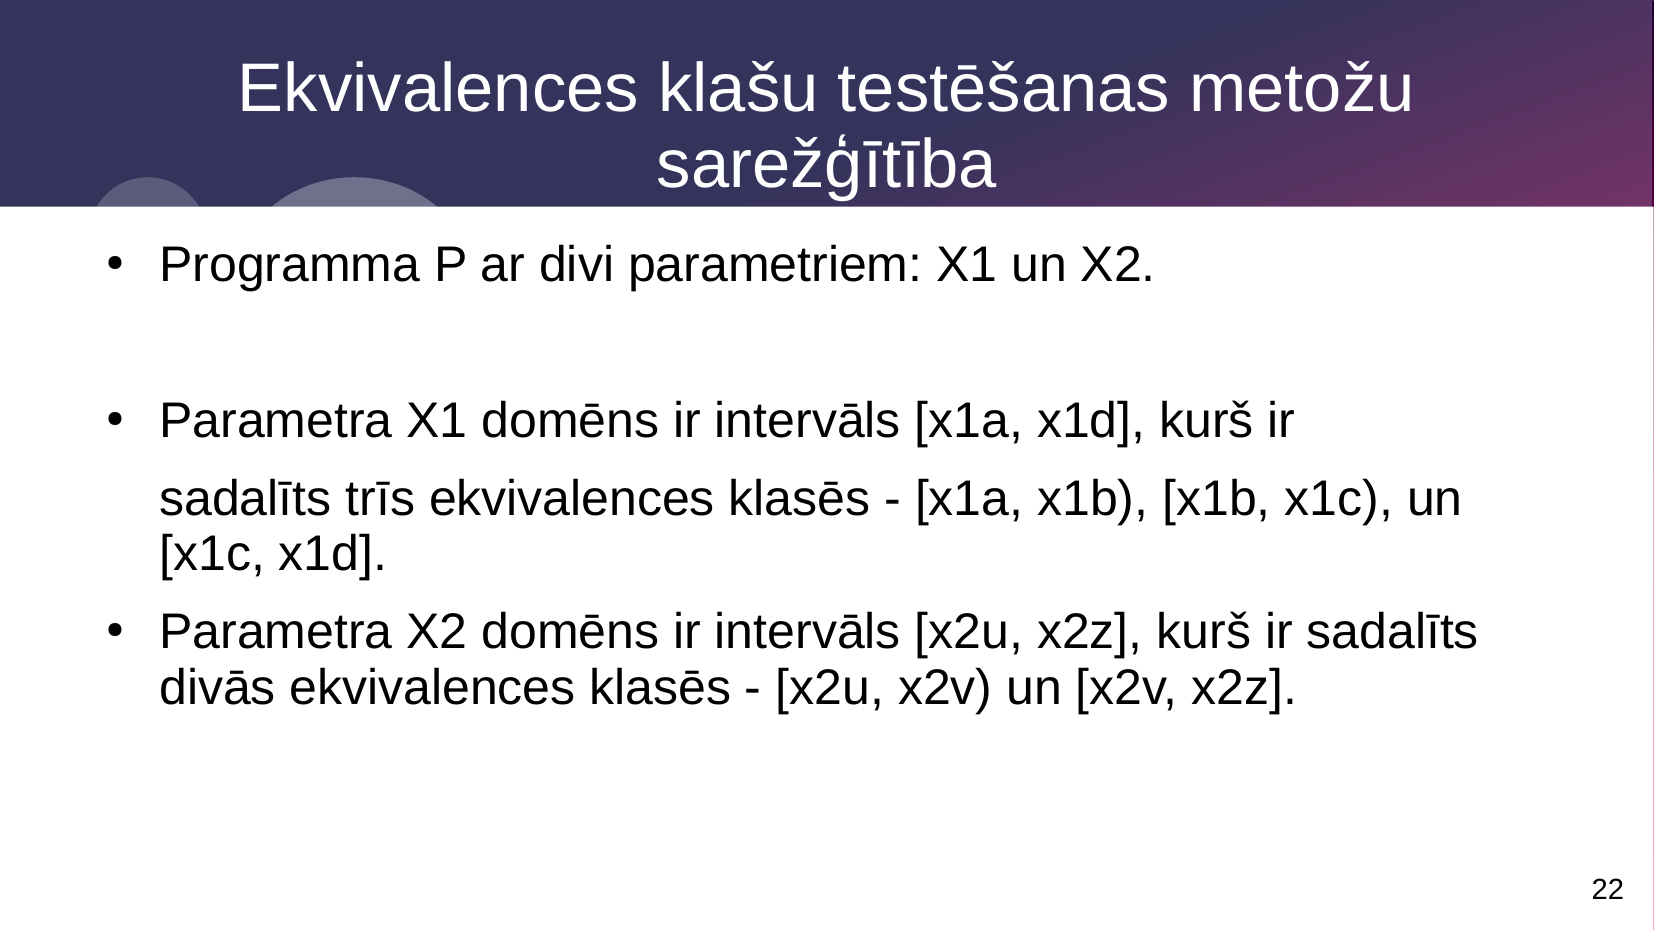

# Ekvivalences klašu testēšanas metožu sarežģītība
Programma P ar divi parametriem: X1 un X2.
Parametra X1 domēns ir intervāls [x1a, x1d], kurš ir
sadalīts trīs ekvivalences klasēs - [x1a, x1b), [x1b, x1c), un [x1c, x1d].
Parametra X2 domēns ir intervāls [x2u, x2z], kurš ir sadalīts divās ekvivalences klasēs - [x2u, x2v) un [x2v, x2z].